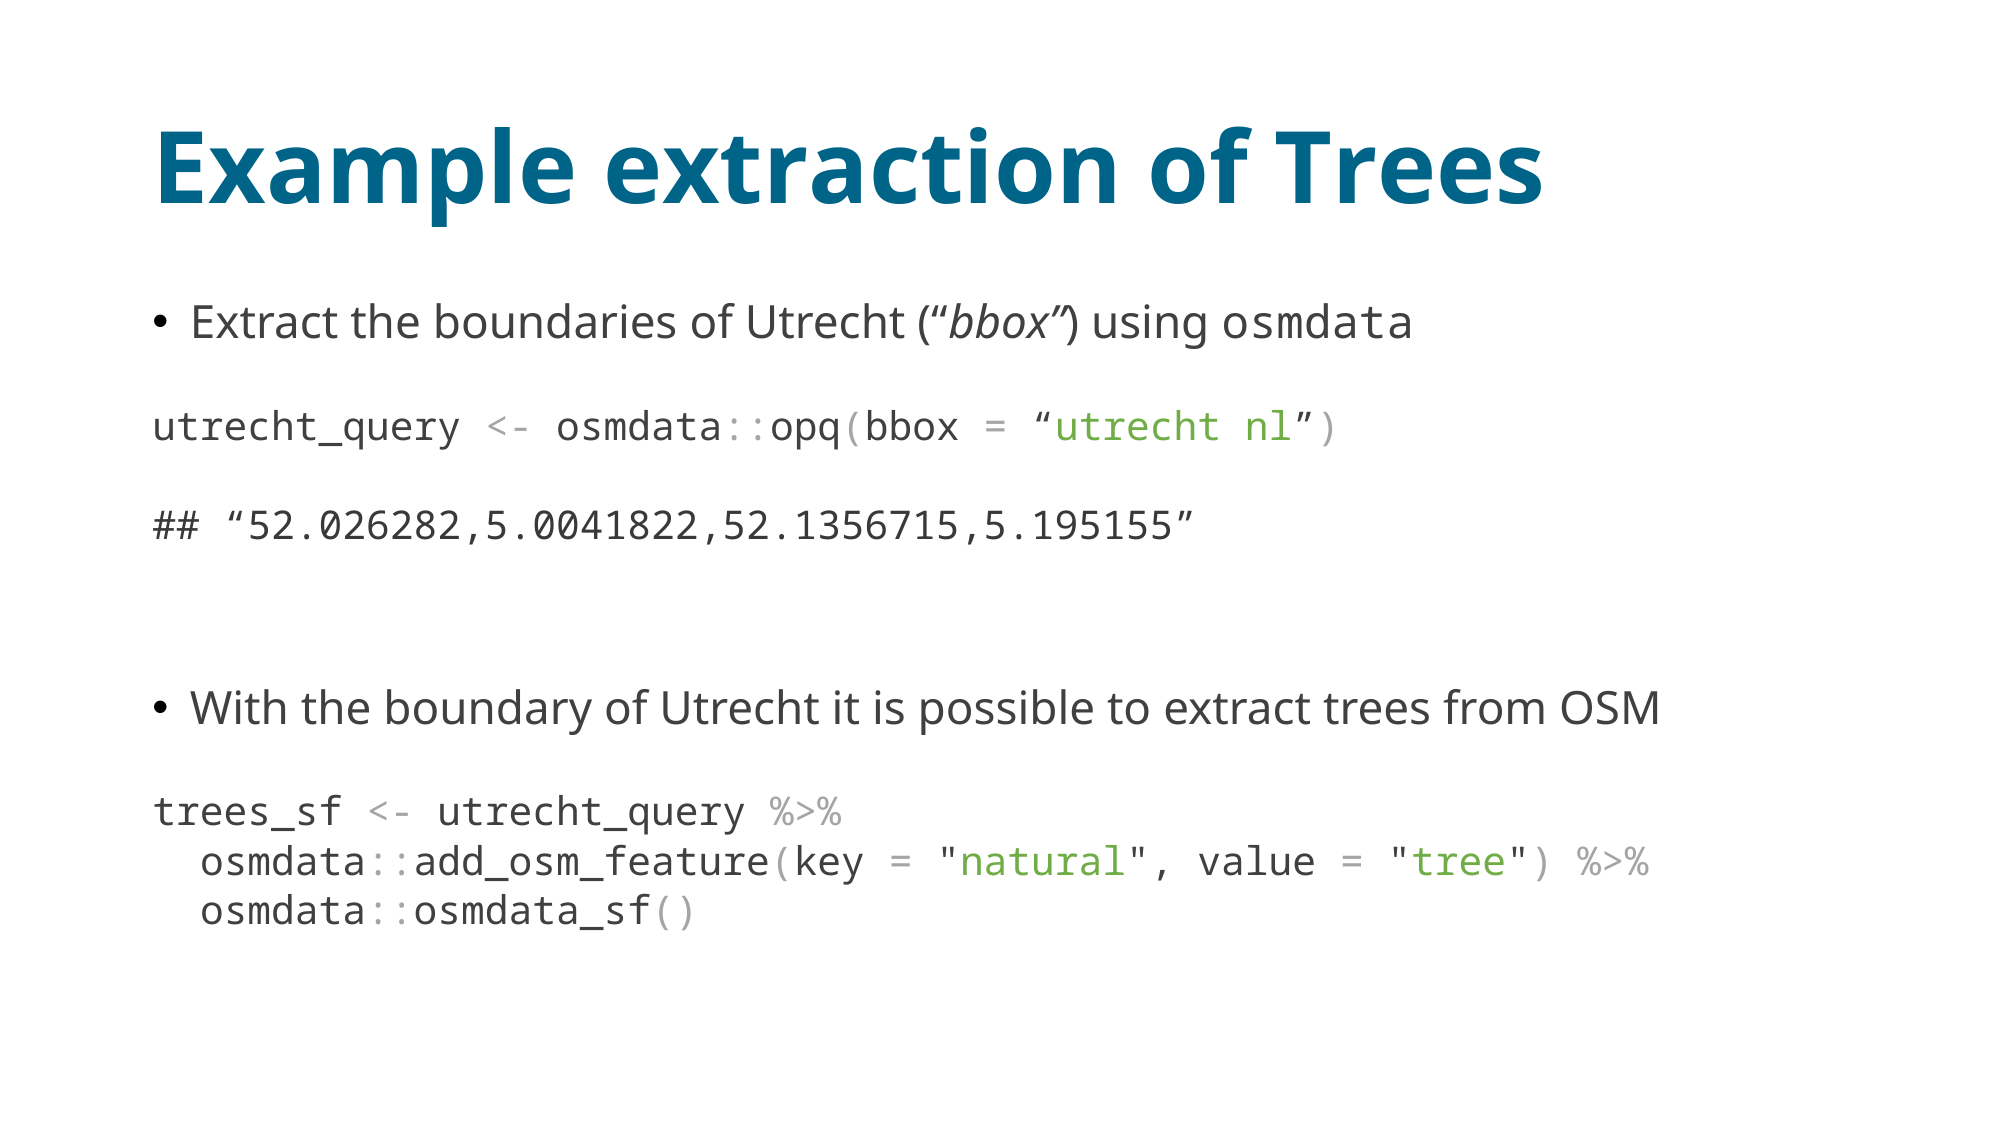

# Example extraction of Trees
Extract the boundaries of Utrecht (“bbox”) using osmdata
utrecht_query <- osmdata::opq(bbox = “utrecht nl”)
## “52.026282,5.0041822,52.1356715,5.195155”
With the boundary of Utrecht it is possible to extract trees from OSM
trees_sf <- utrecht_query %>%
 osmdata::add_osm_feature(key = "natural", value = "tree") %>%
 osmdata::osmdata_sf()